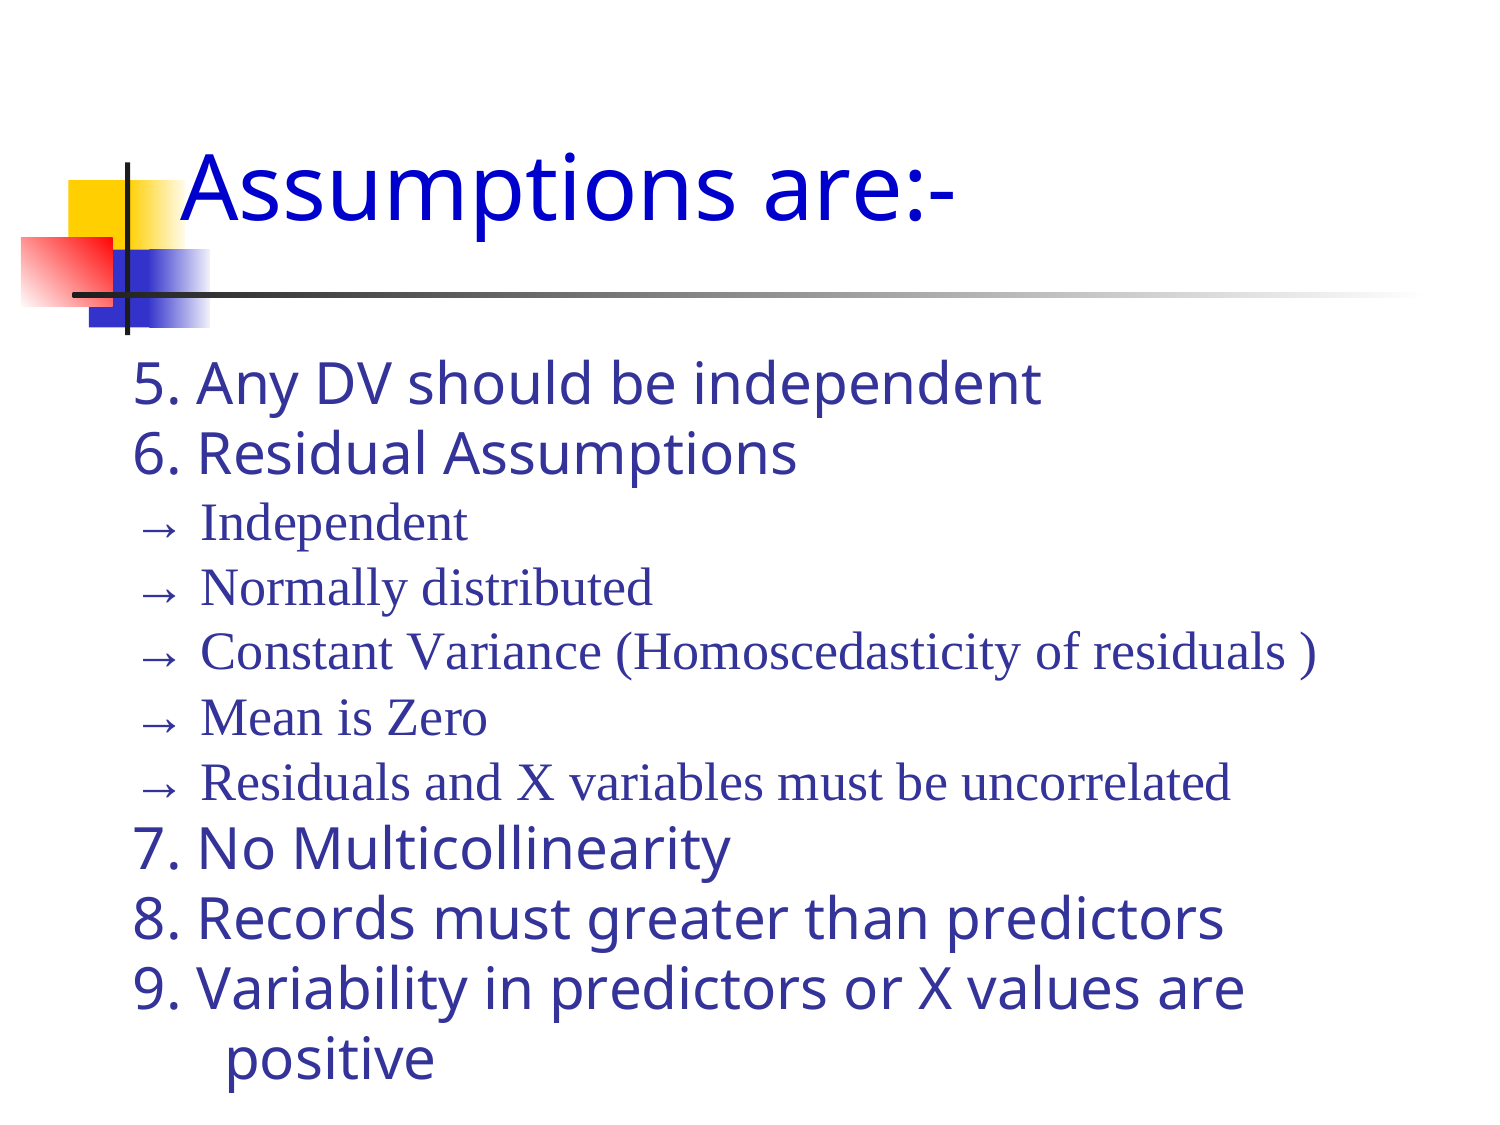

Assumptions are:-
# 5. Any DV should be independent 6. Residual Assumptions → Independent → Normally distributed → Constant Variance (Homoscedasticity of residuals ) → Mean is Zero → Residuals and X variables must be uncorrelated 7. No Multicollinearity 8. Records must greater than predictors 9. Variability in predictors or X values are positive